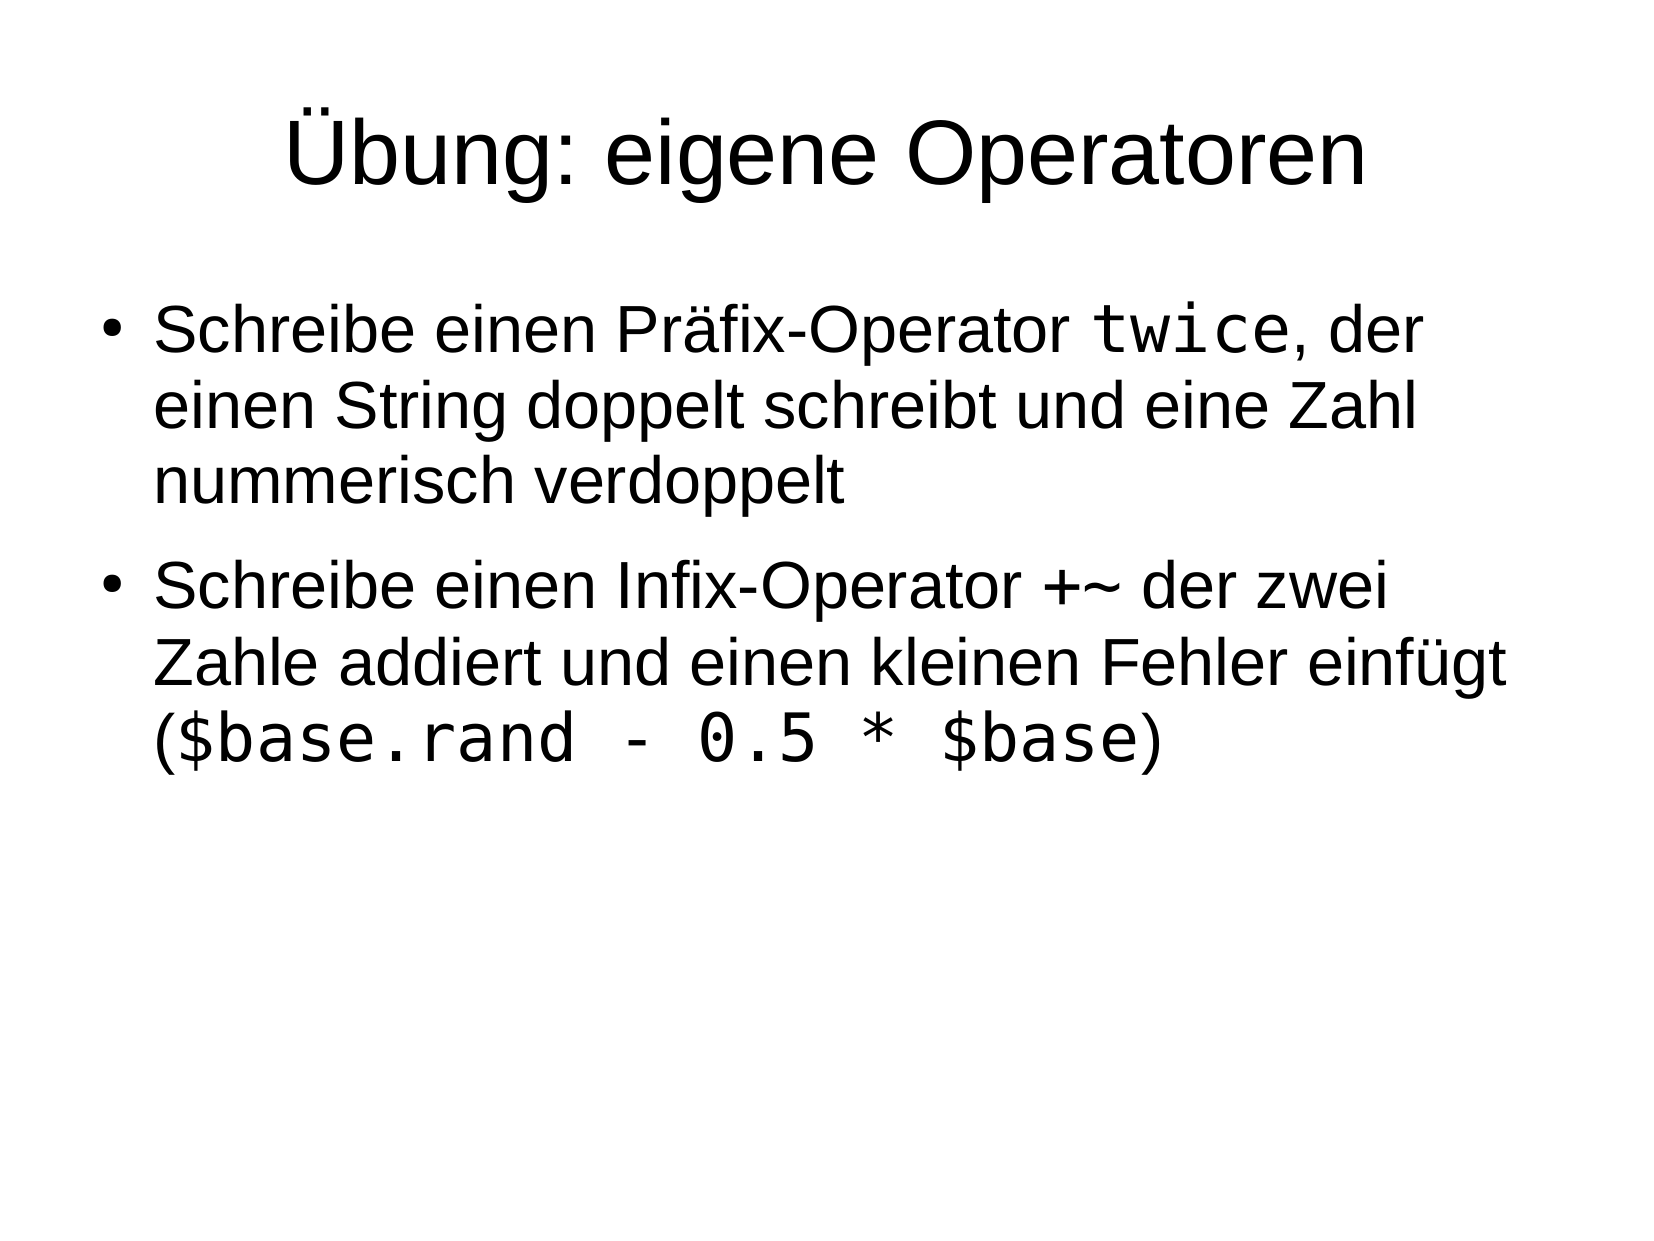

# Übung: eigene Operatoren
Schreibe einen Präfix-Operator twice, der einen String doppelt schreibt und eine Zahl nummerisch verdoppelt
Schreibe einen Infix-Operator +~ der zwei Zahle addiert und einen kleinen Fehler einfügt ($base.rand - 0.5 * $base)